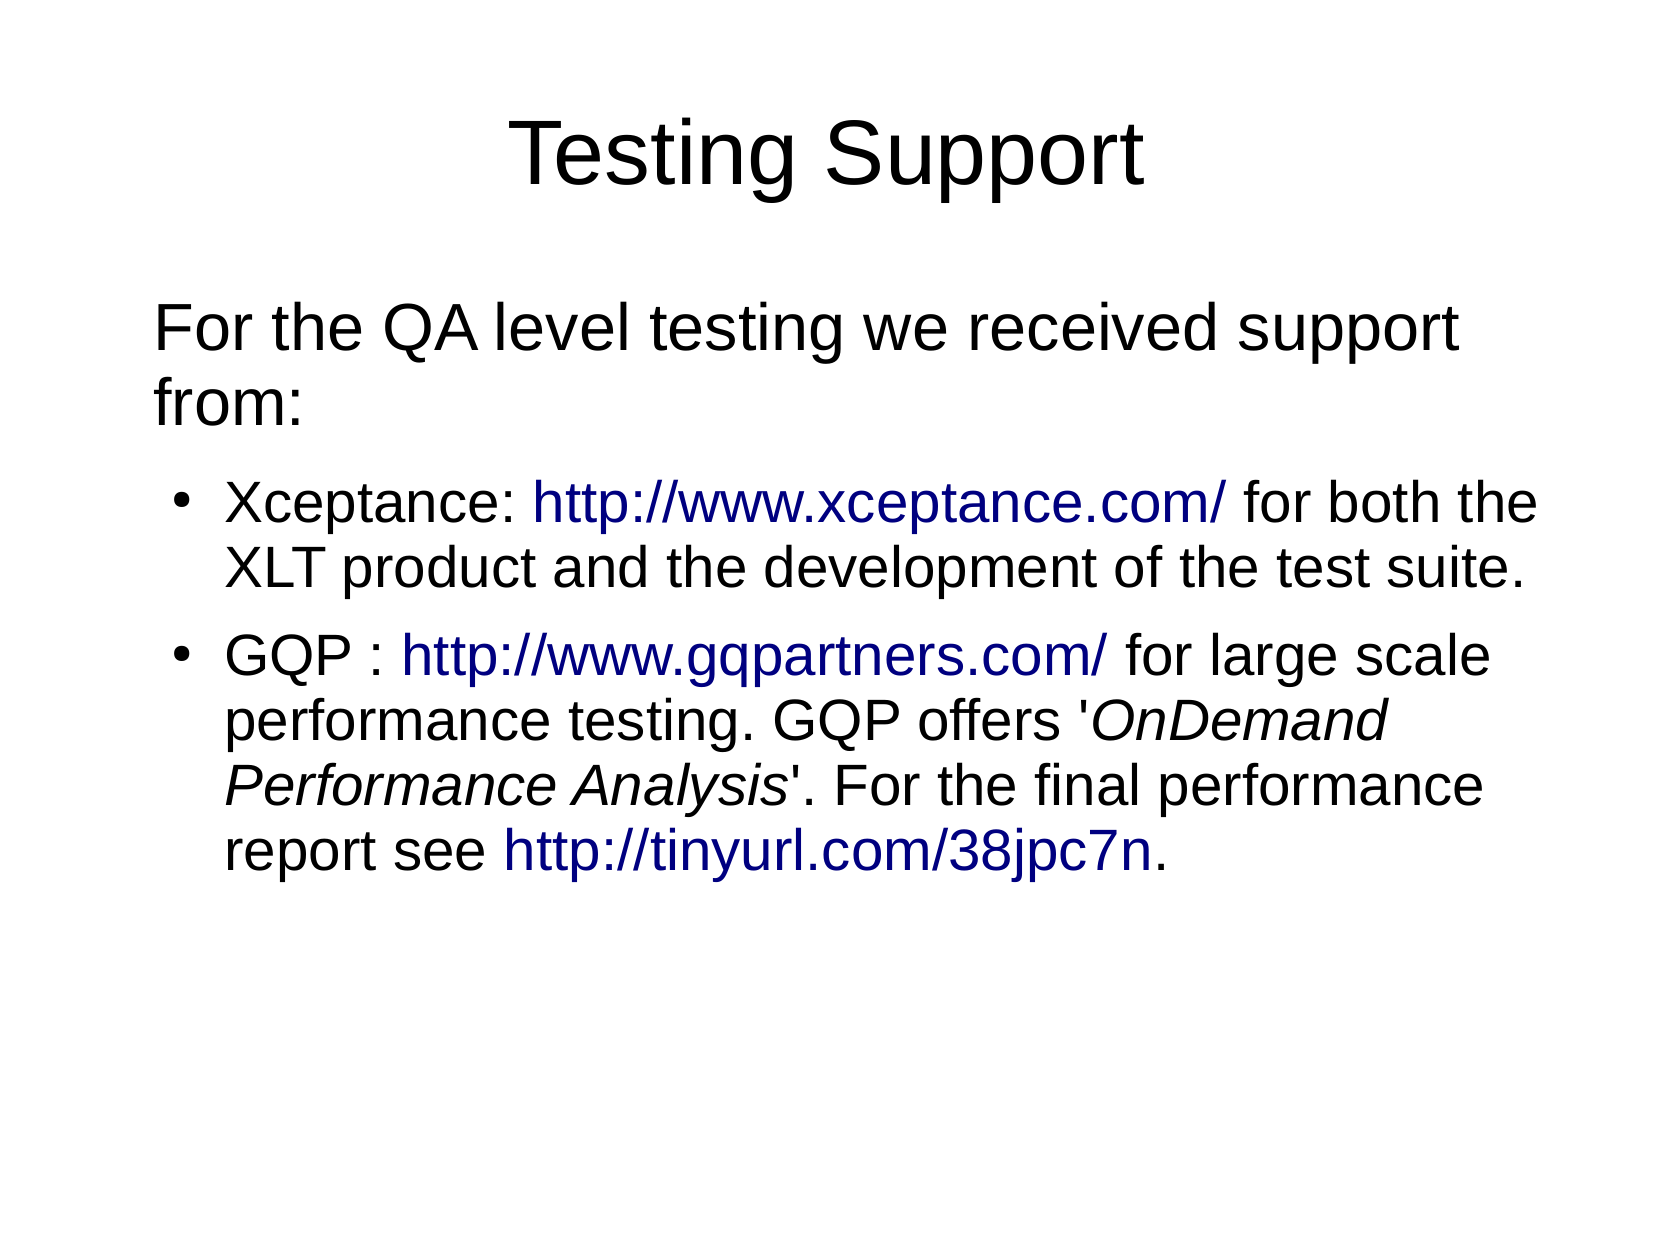

# Testing Support
For the QA level testing we received support from:
Xceptance: http://www.xceptance.com/ for both the XLT product and the development of the test suite.
GQP : http://www.gqpartners.com/ for large scale performance testing. GQP offers 'OnDemand Performance Analysis'. For the final performance report see http://tinyurl.com/38jpc7n.